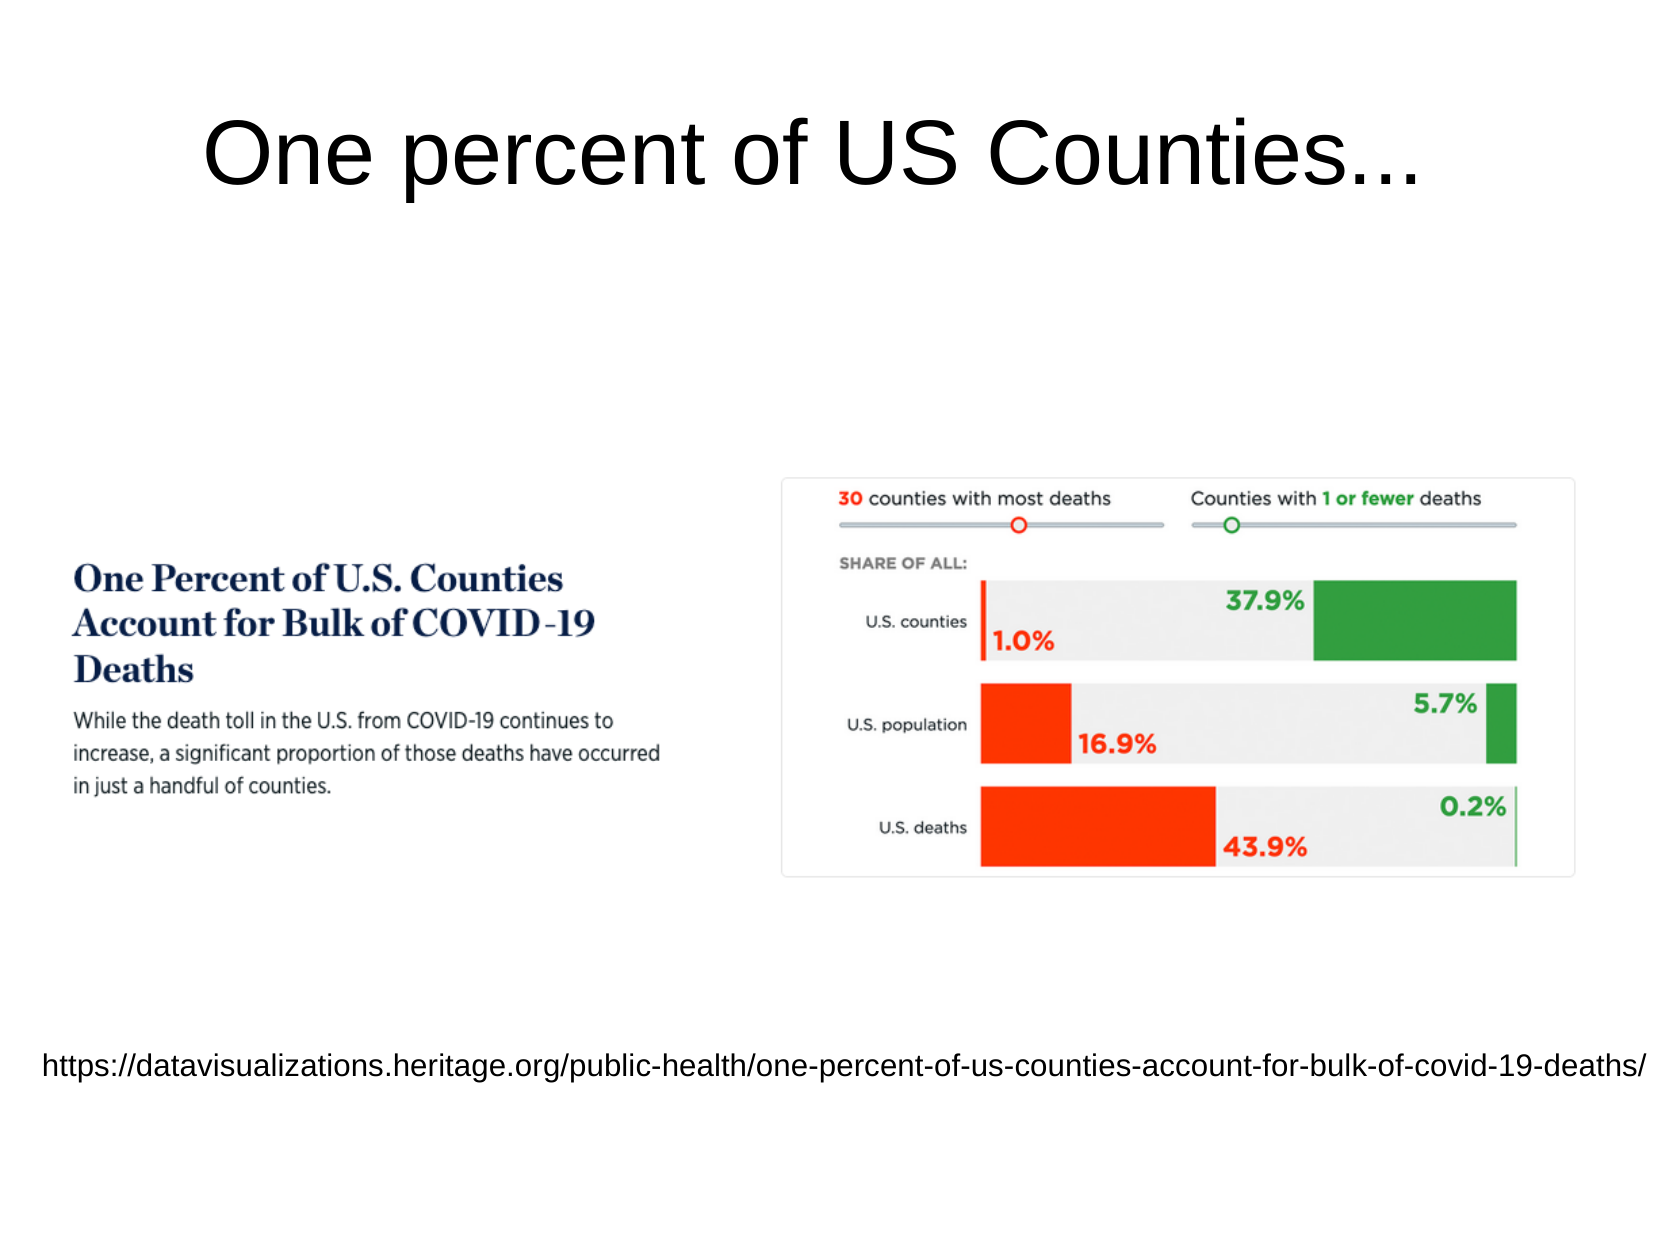

# One percent of US Counties...
https://datavisualizations.heritage.org/public-health/one-percent-of-us-counties-account-for-bulk-of-covid-19-deaths/